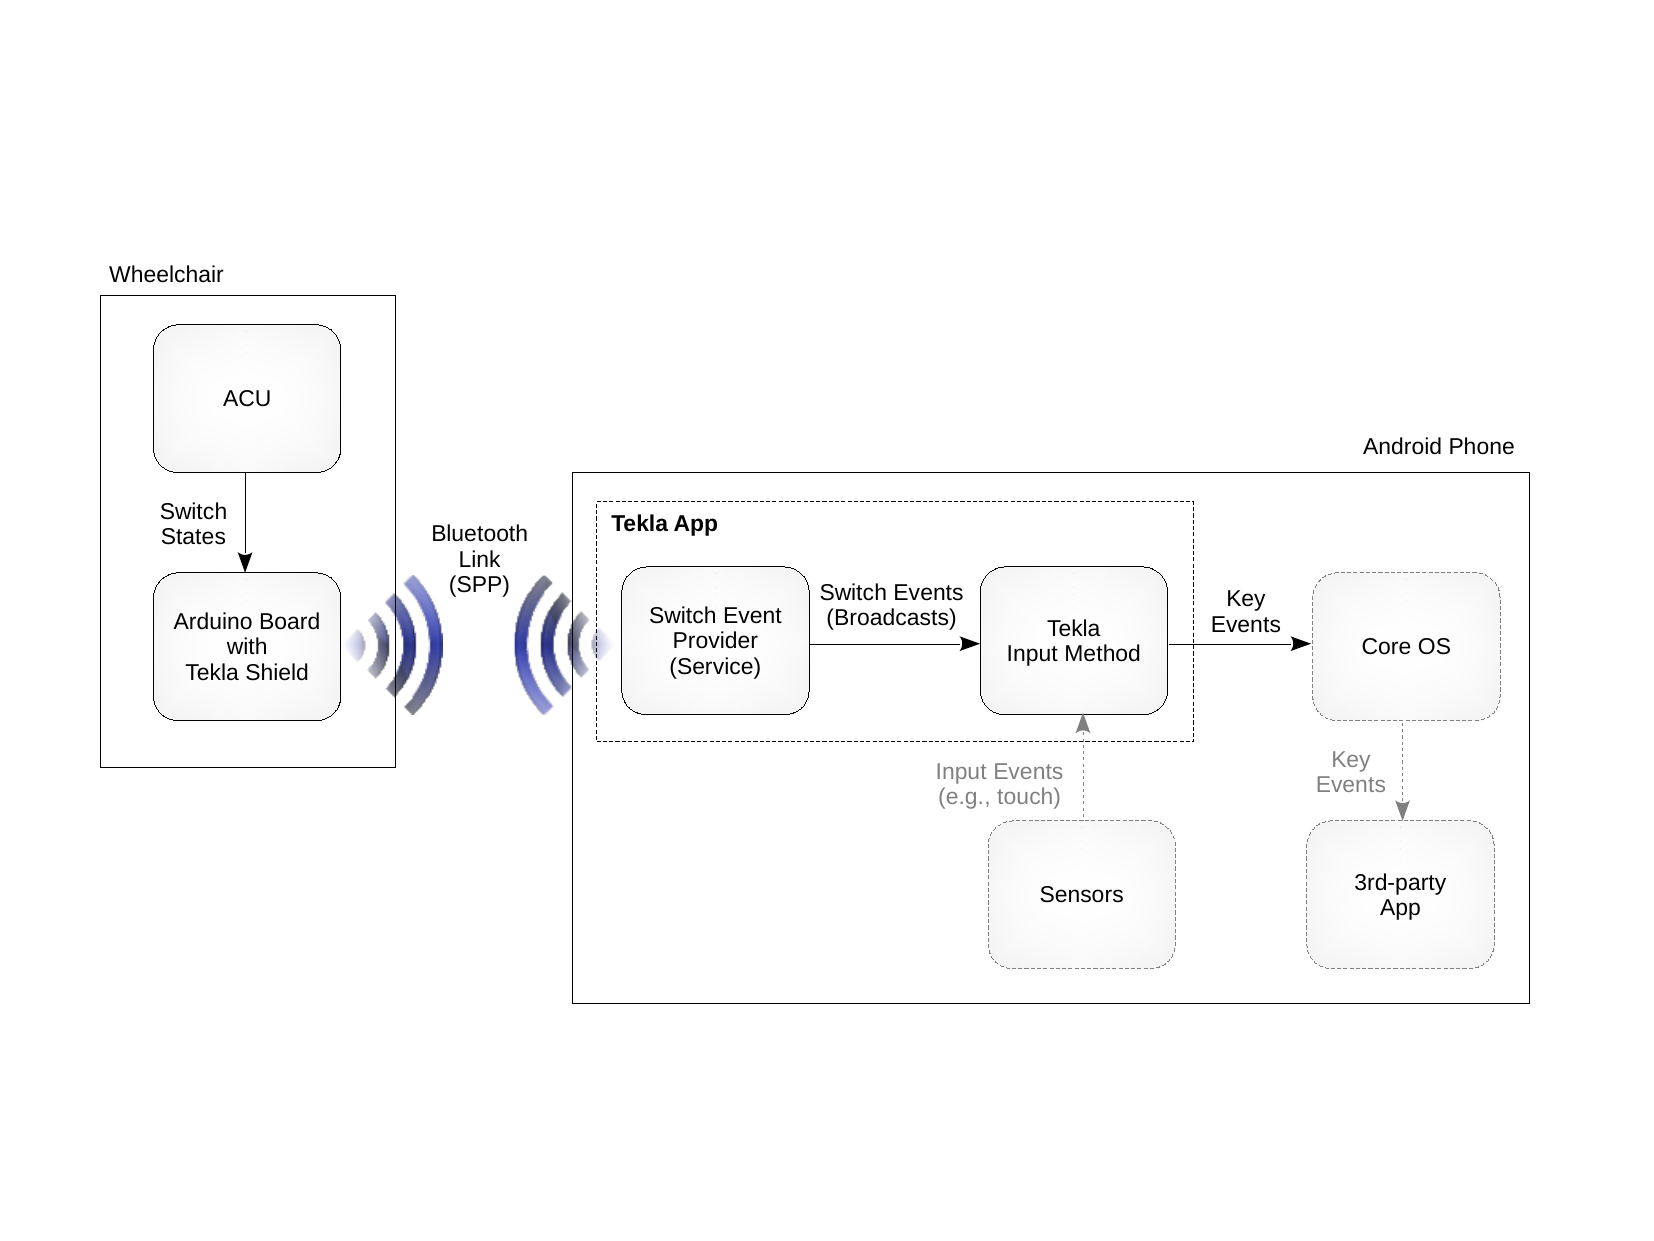

Wheelchair
ACU
Android Phone
Switch
States
Tekla App
Bluetooth
Link
(SPP)
Switch Event
Provider
(Service)
Tekla
Input Method
Switch Events
(Broadcasts)
Arduino Board
with
Tekla Shield
Core OS
Key Events
Key Events
Input Events (e.g., touch)
3rd-party
App
Sensors